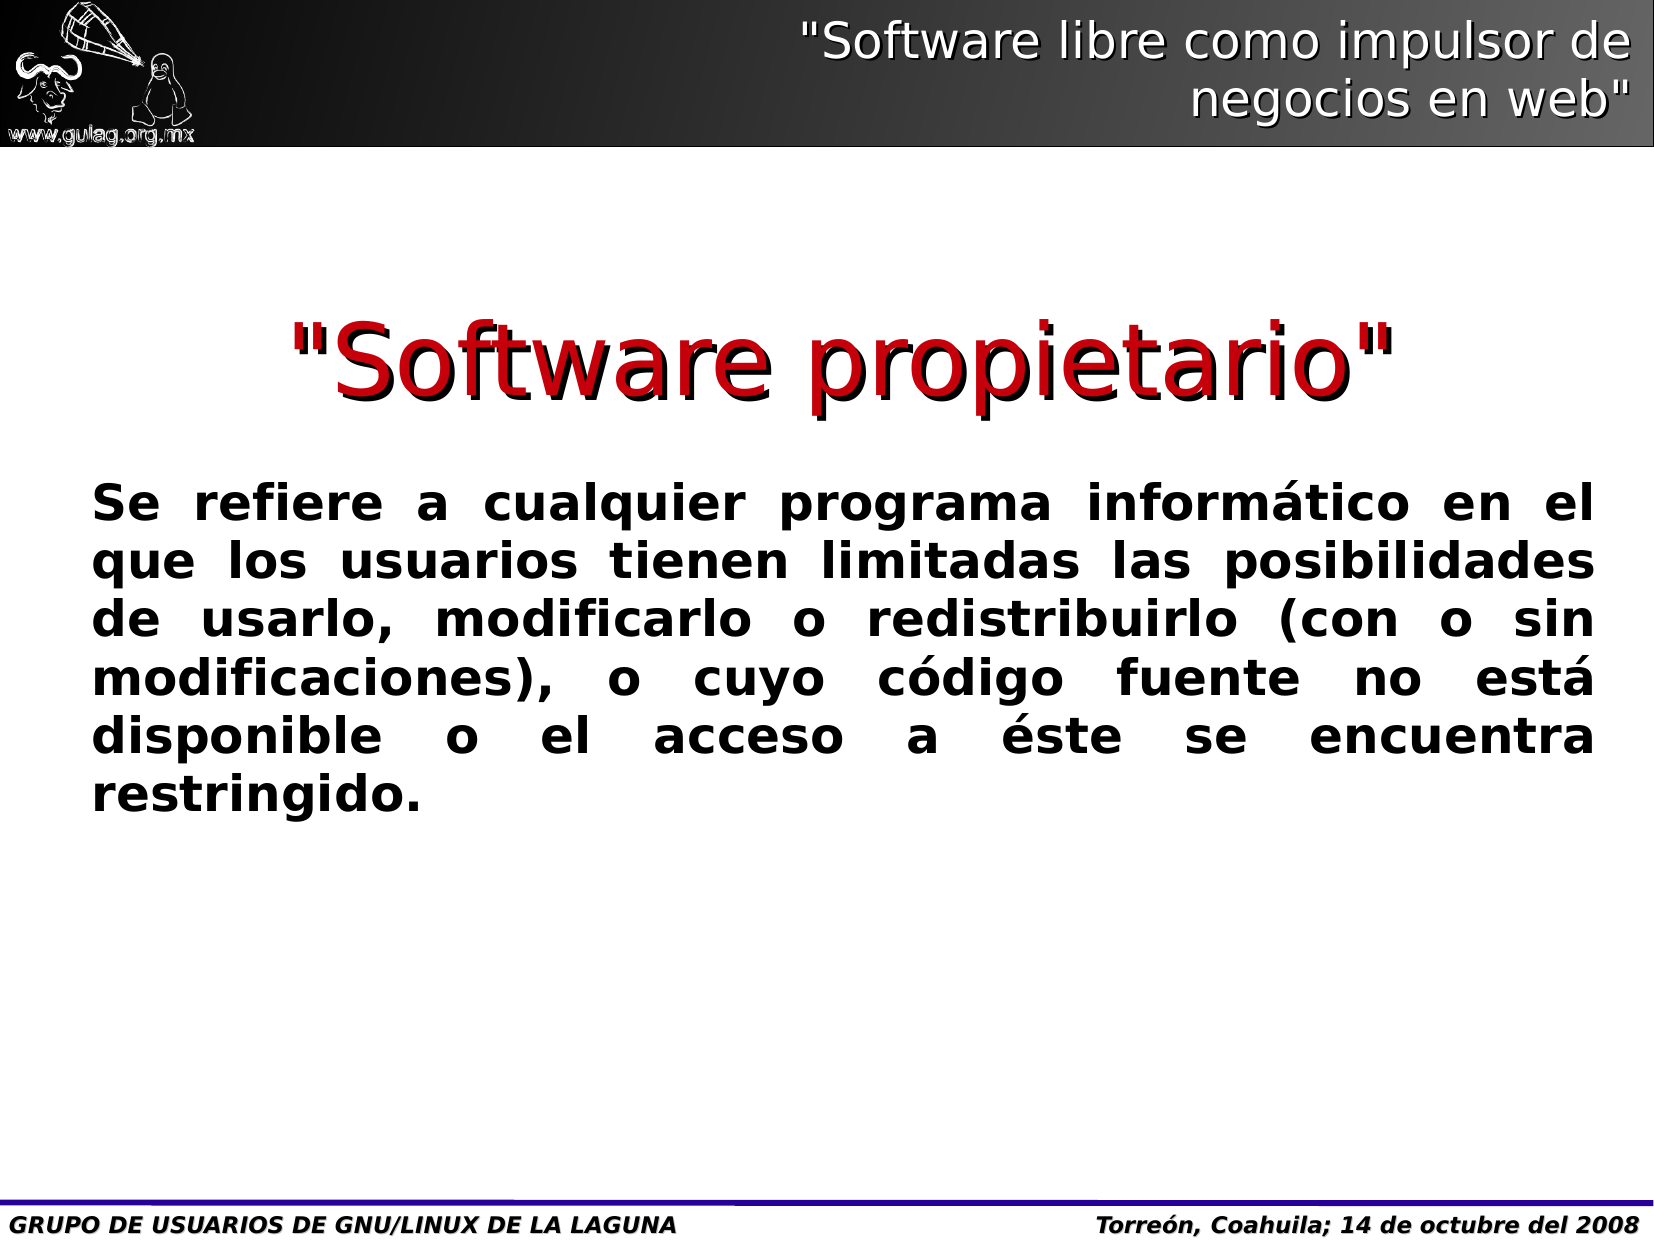

"Software libre como impulsor de negocios en web"
GRUPO DE USUARIOS DE GNU/LINUX DE LA LAGUNA
Torreón, Coahuila; 14 de octubre del 2008
"Software propietario"
Se refiere a cualquier programa informático en el que los usuarios tienen limitadas las posibilidades de usarlo, modificarlo o redistribuirlo (con o sin modificaciones), o cuyo código fuente no está disponible o el acceso a éste se encuentra restringido.